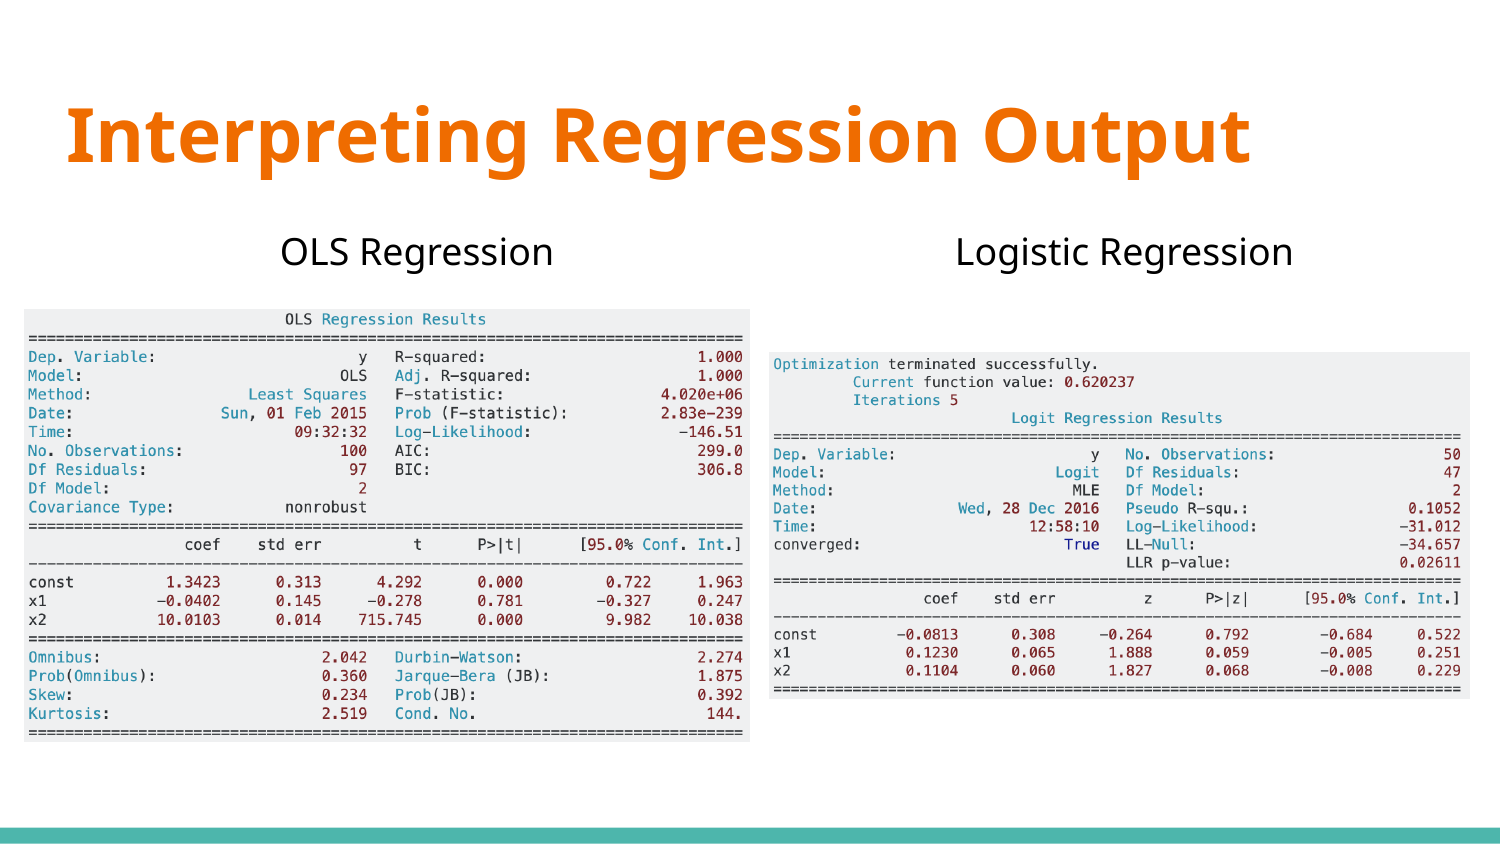

# Interpreting Regression Output
OLS Regression						Logistic Regression